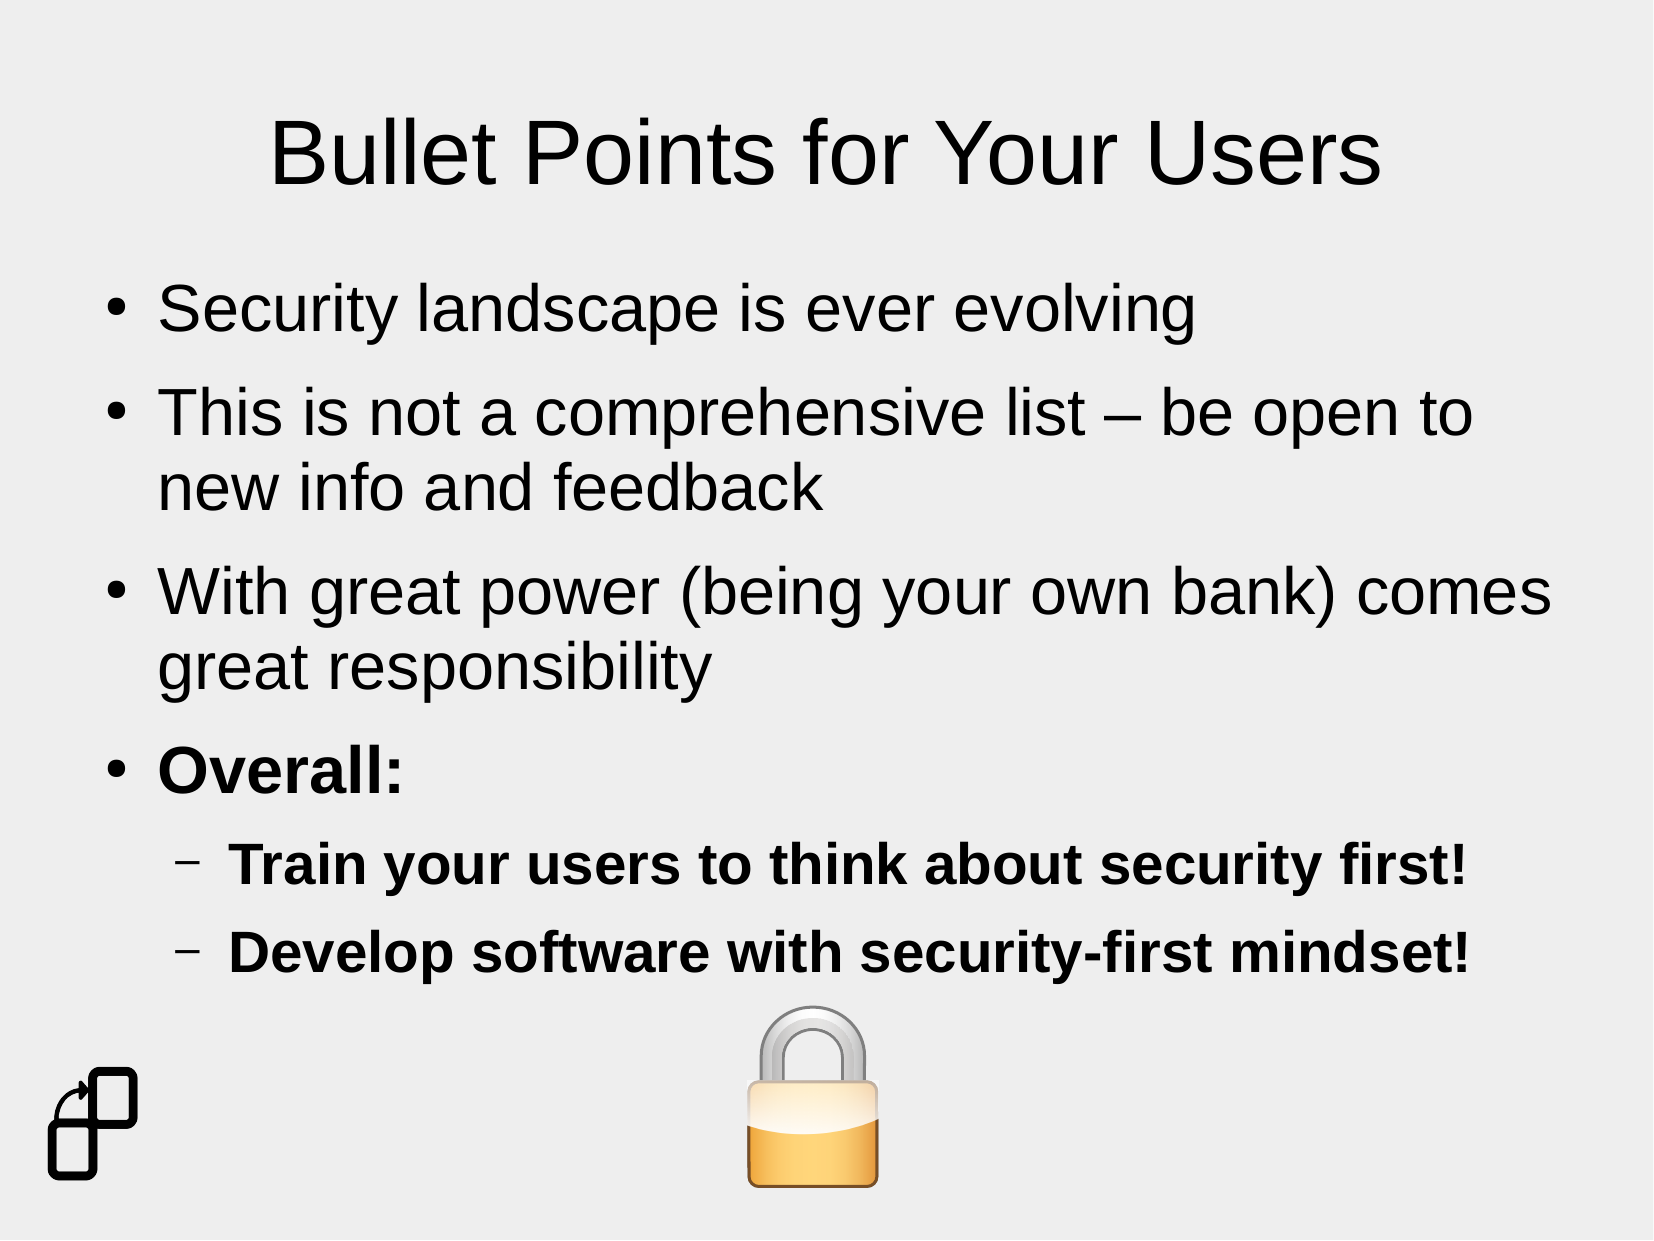

# Bullet Points for Your Users
Security landscape is ever evolving
This is not a comprehensive list – be open to new info and feedback
With great power (being your own bank) comes great responsibility
Overall:
Train your users to think about security first!
Develop software with security-first mindset!